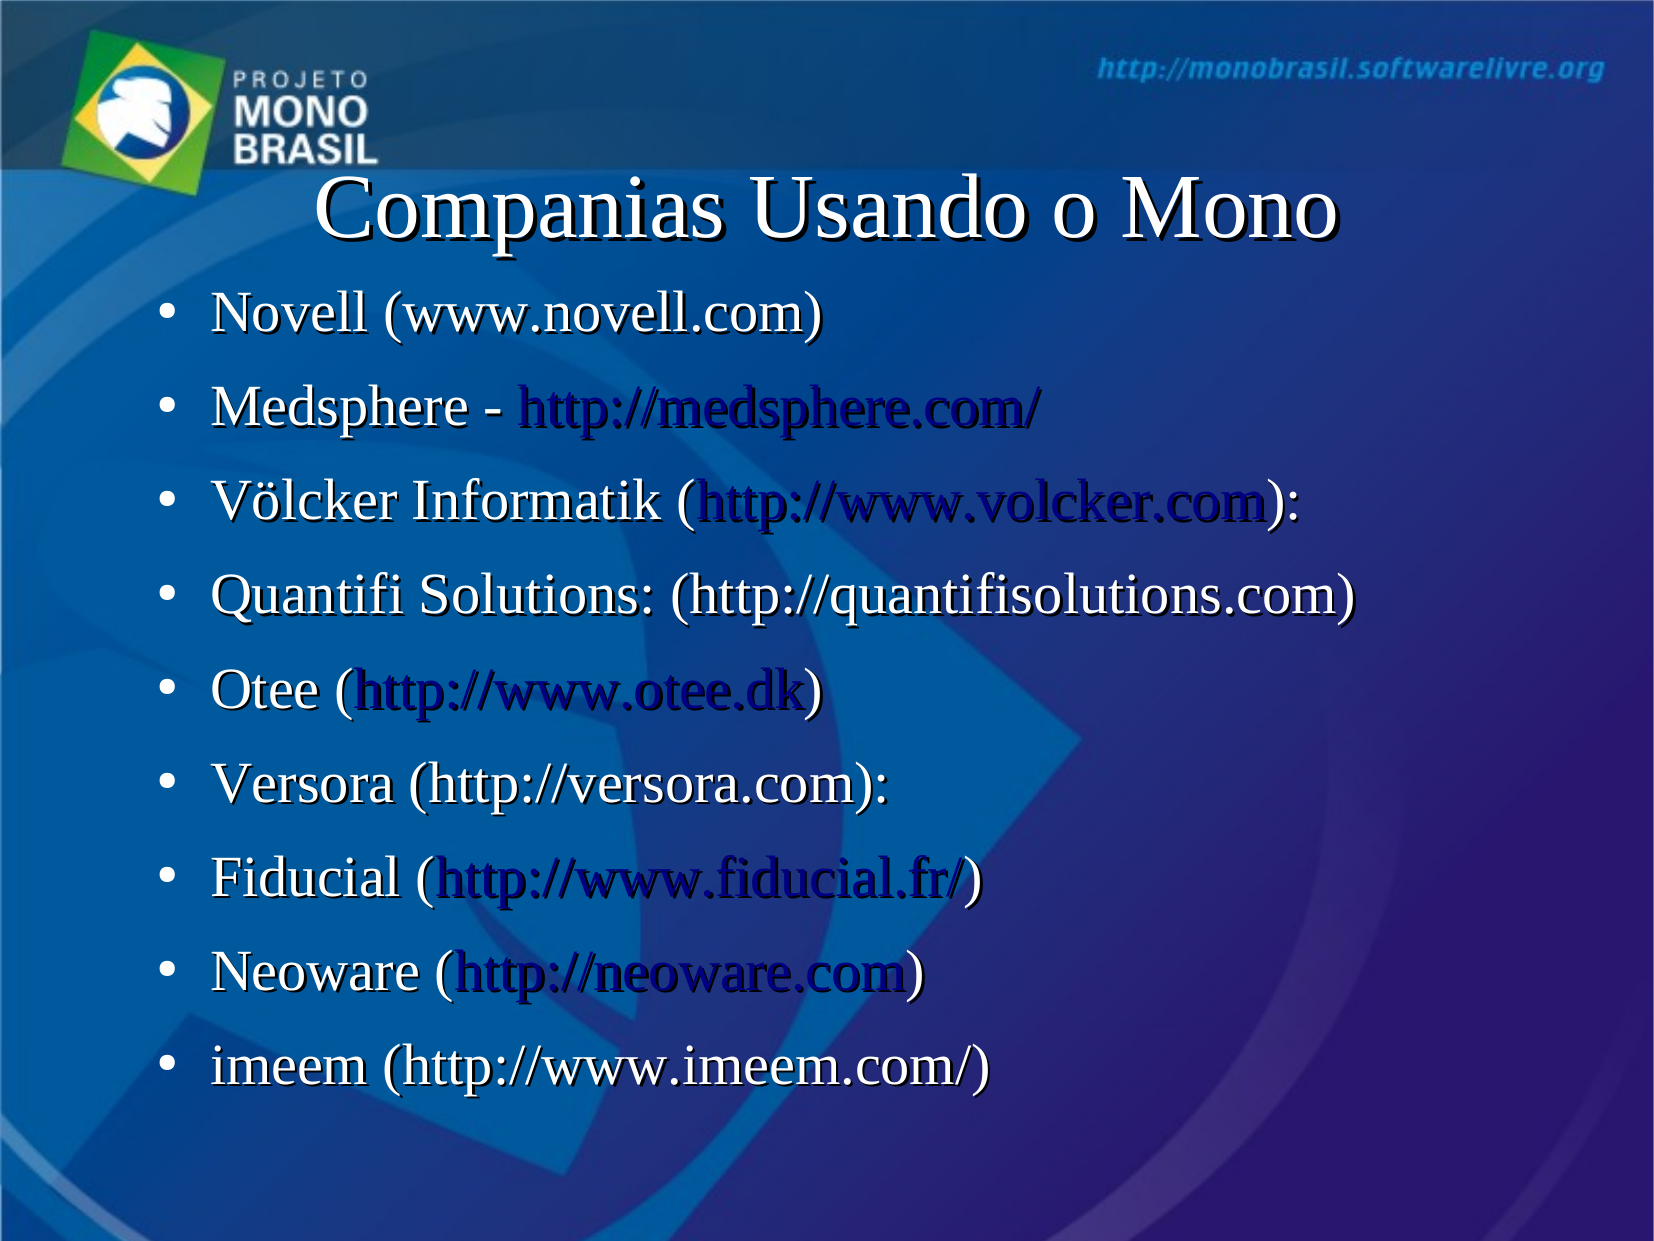

# Companias Usando o Mono
Novell (www.novell.com)
Medsphere - http://medsphere.com/
Völcker Informatik (http://www.volcker.com):
Quantifi Solutions: (http://quantifisolutions.com)
Otee (http://www.otee.dk)
Versora (http://versora.com):
Fiducial (http://www.fiducial.fr/)
Neoware (http://neoware.com)
imeem (http://www.imeem.com/)